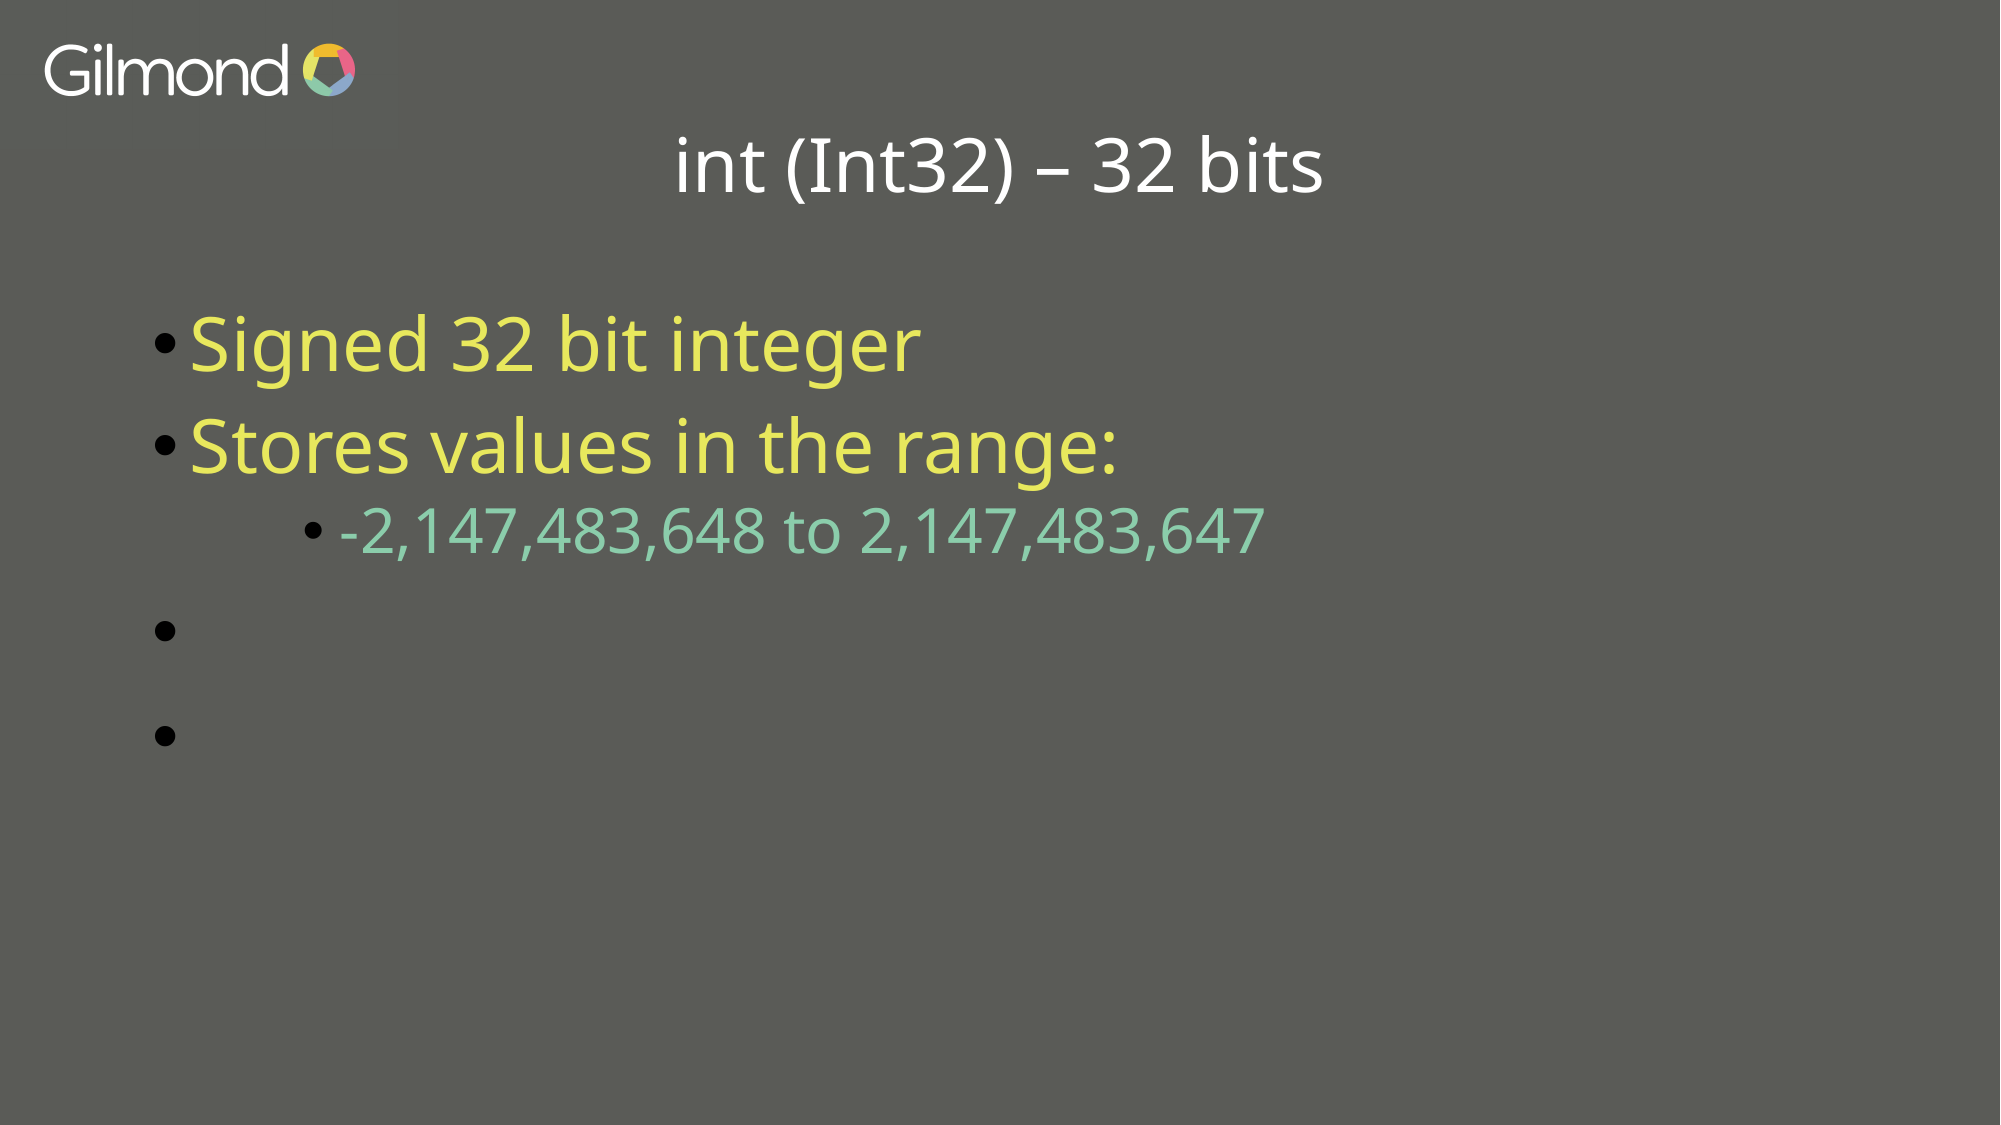

# int (Int32) – 32 bits
Signed 32 bit integer
Stores values in the range:
-2,147,483,648 to 2,147,483,647